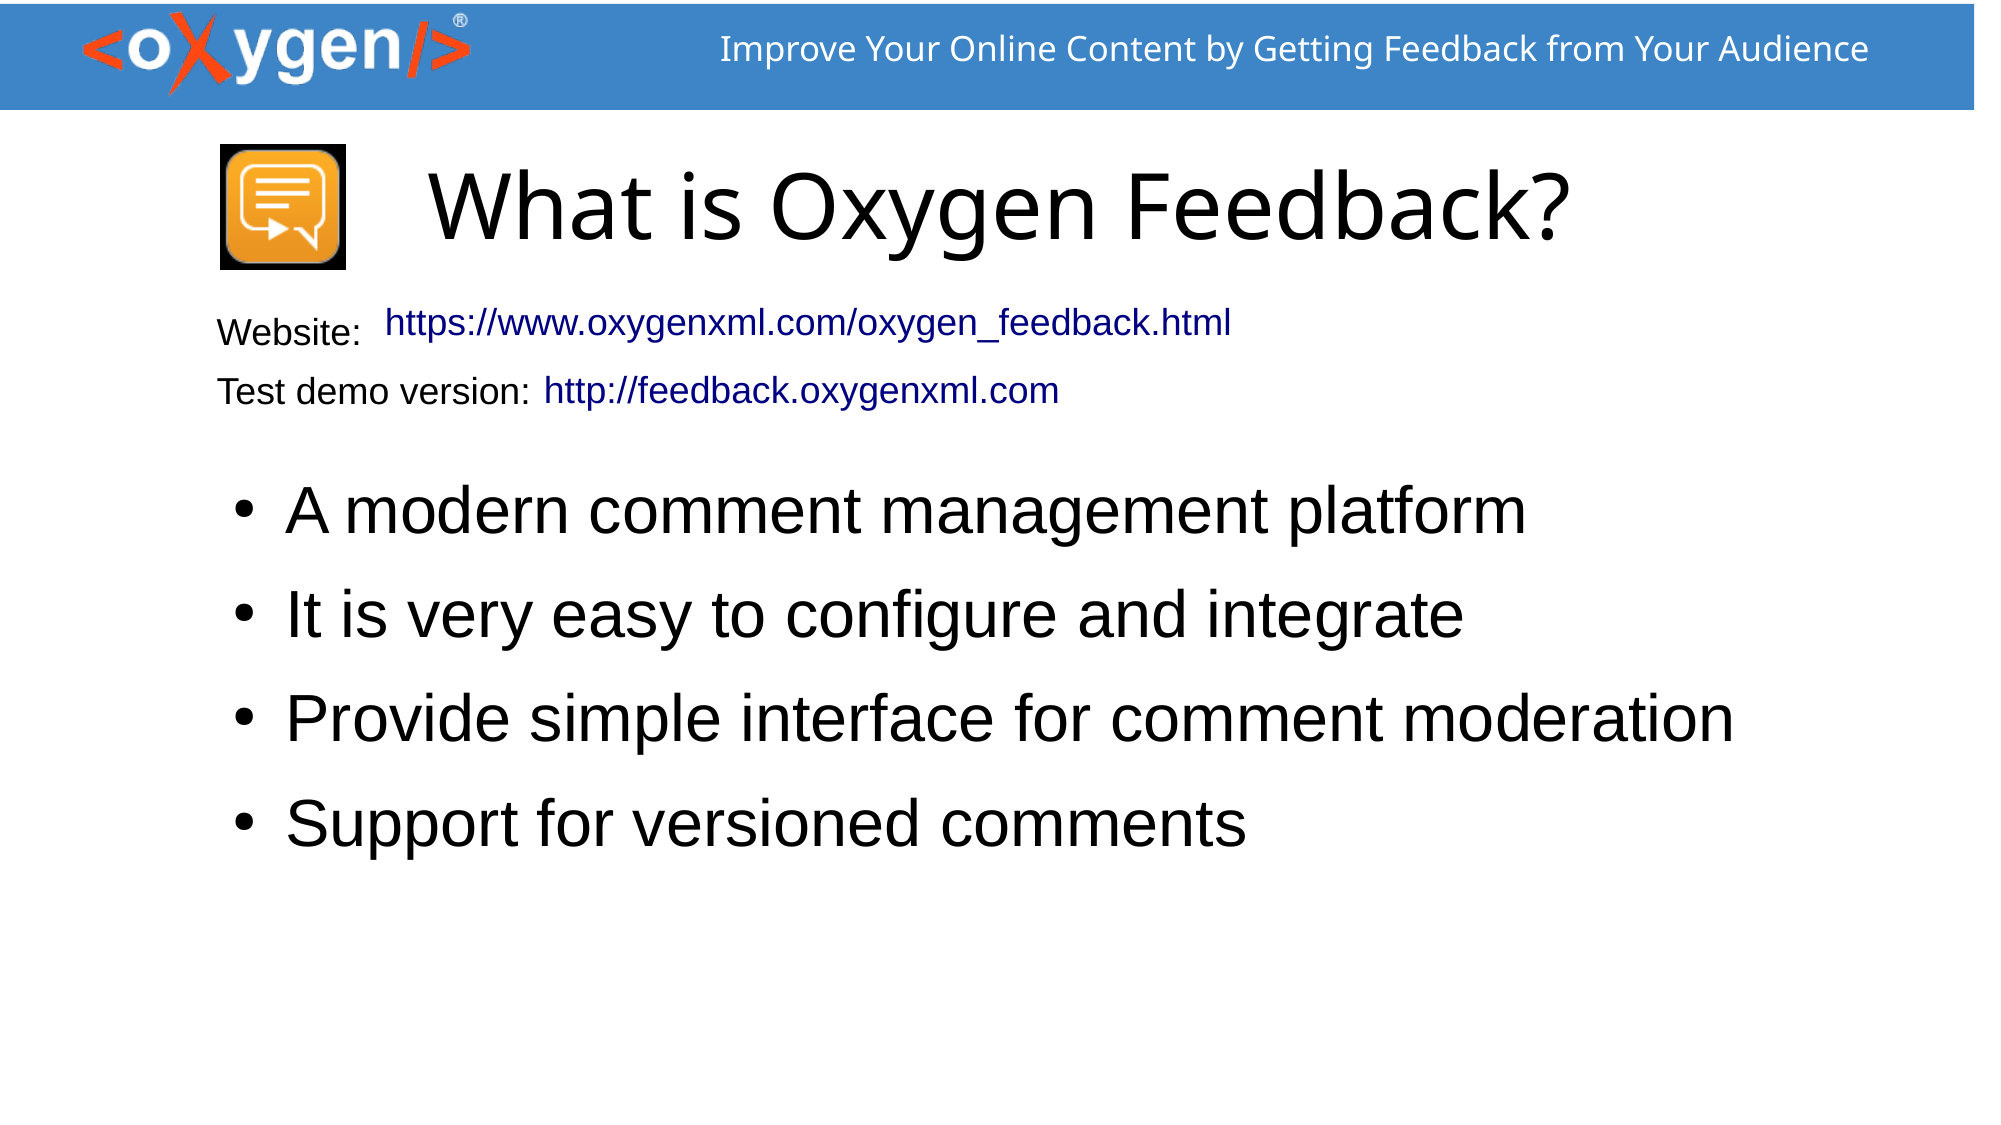

# What is Oxygen Feedback?
https://www.oxygenxml.com/oxygen_feedback.html
Website:
http://feedback.oxygenxml.com
Test demo version:
A modern comment management platform
It is very easy to configure and integrate
Provide simple interface for comment moderation
Support for versioned comments